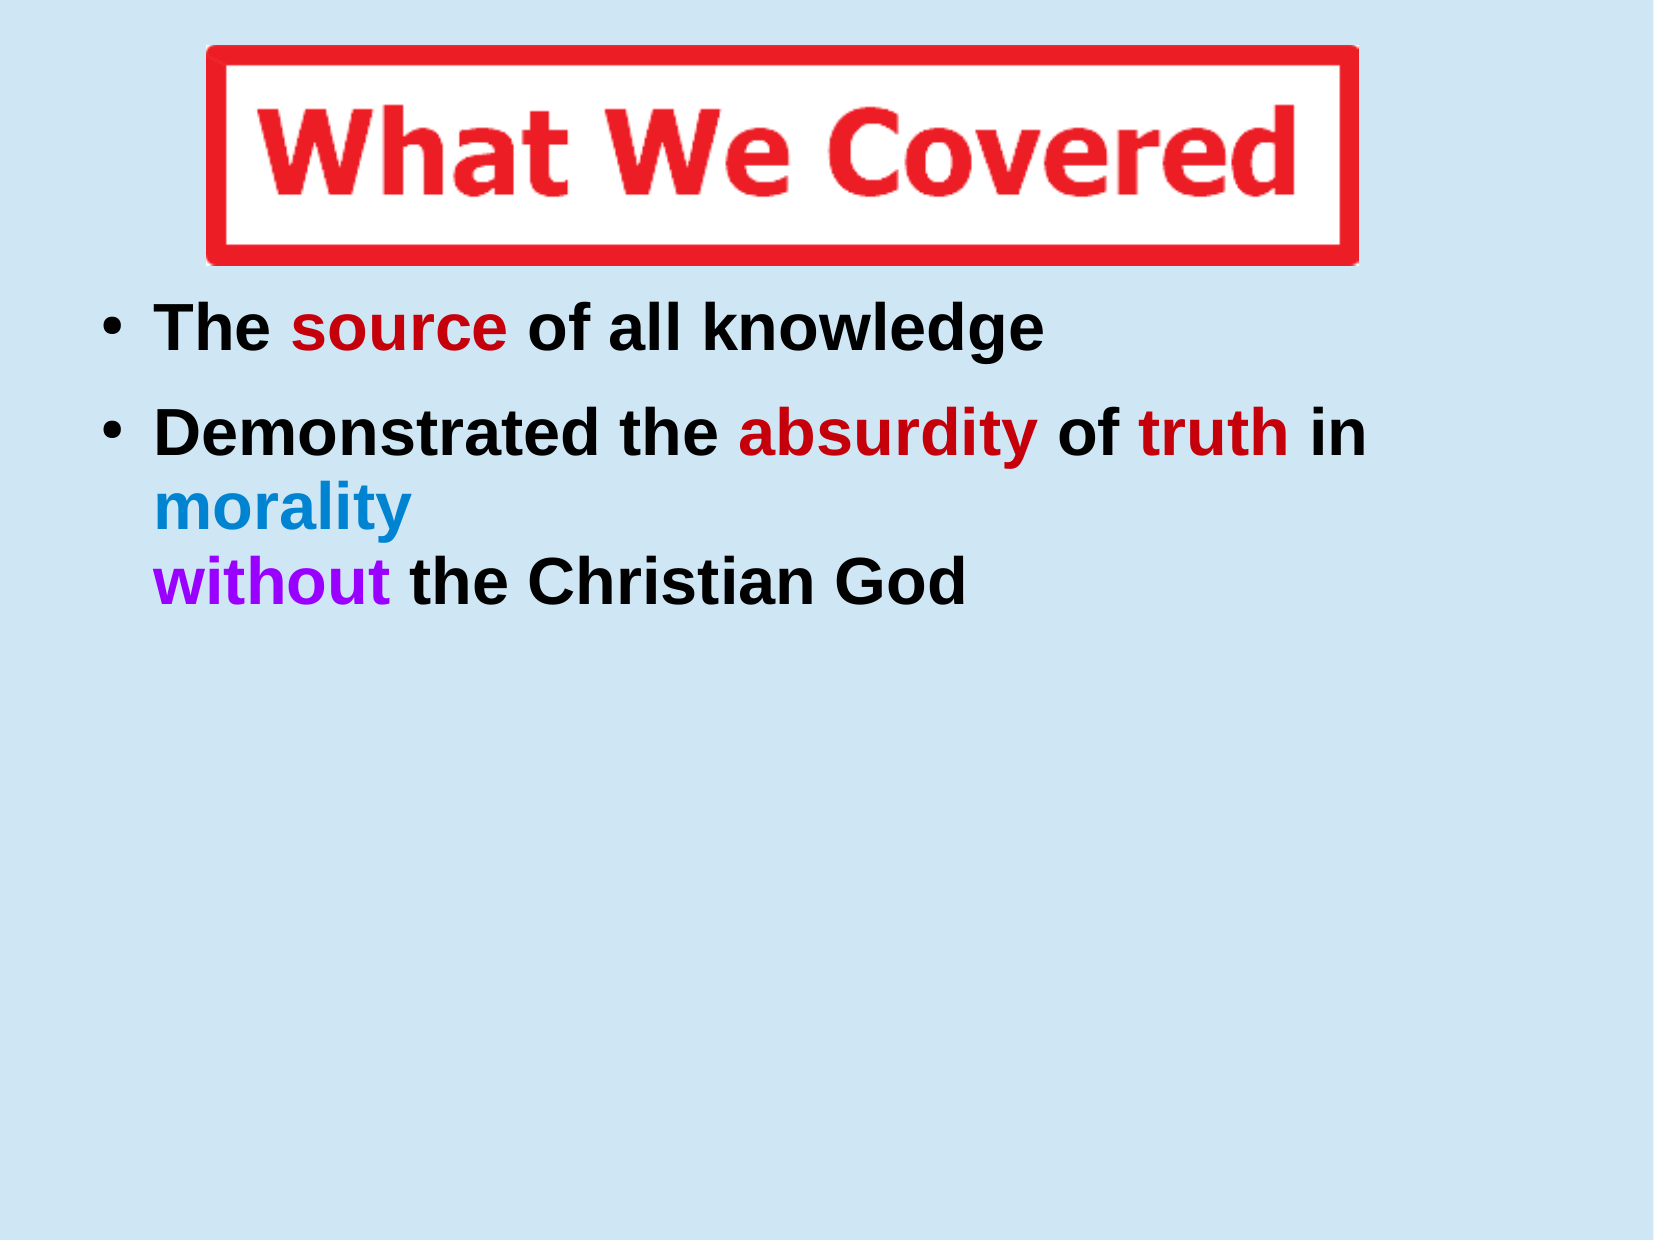

# The source of all knowledge
Demonstrated the absurdity of truth in morality
without the Christian God